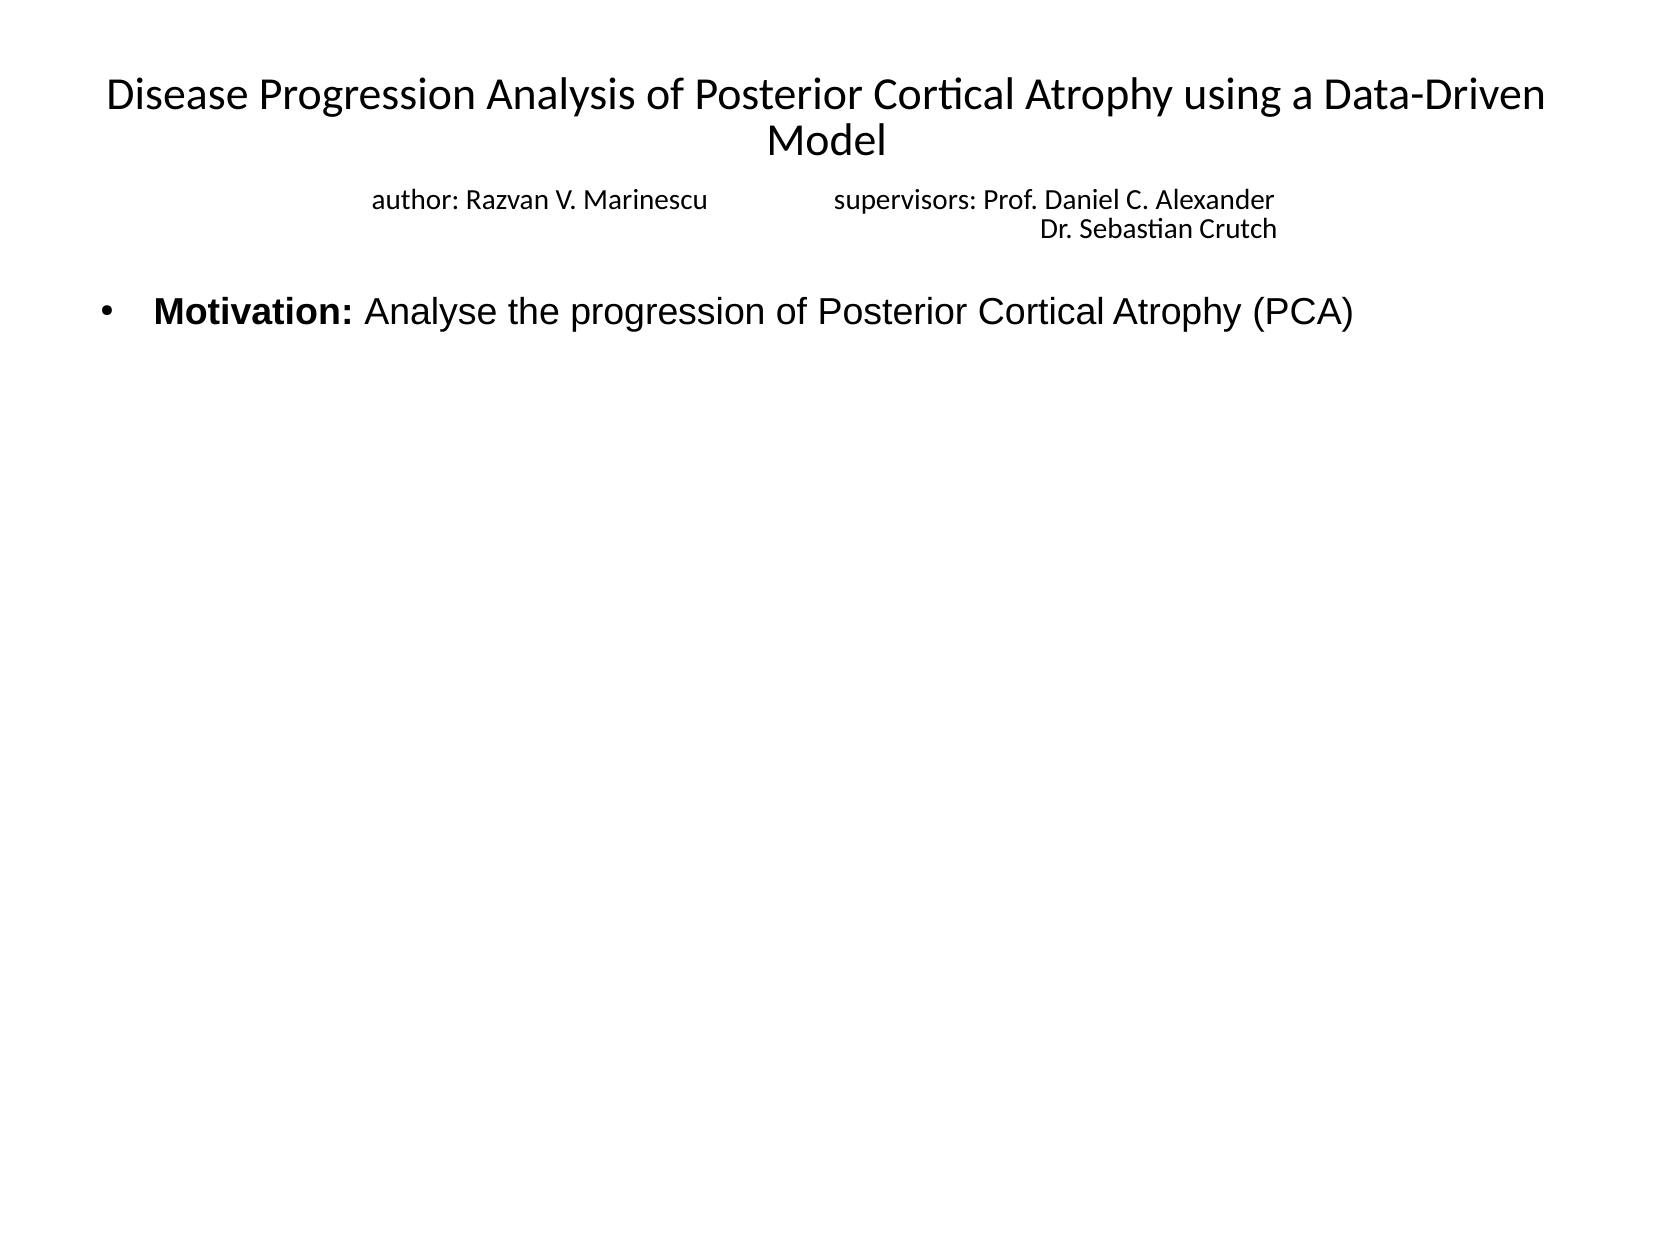

# Disease Progression Analysis of Posterior Cortical Atrophy using a Data-Driven Model author: Razvan V. Marinescu		 supervisors: Prof. Daniel C. Alexander Dr. Sebastian Crutch
Motivation: Analyse the progression of Posterior Cortical Atrophy (PCA)